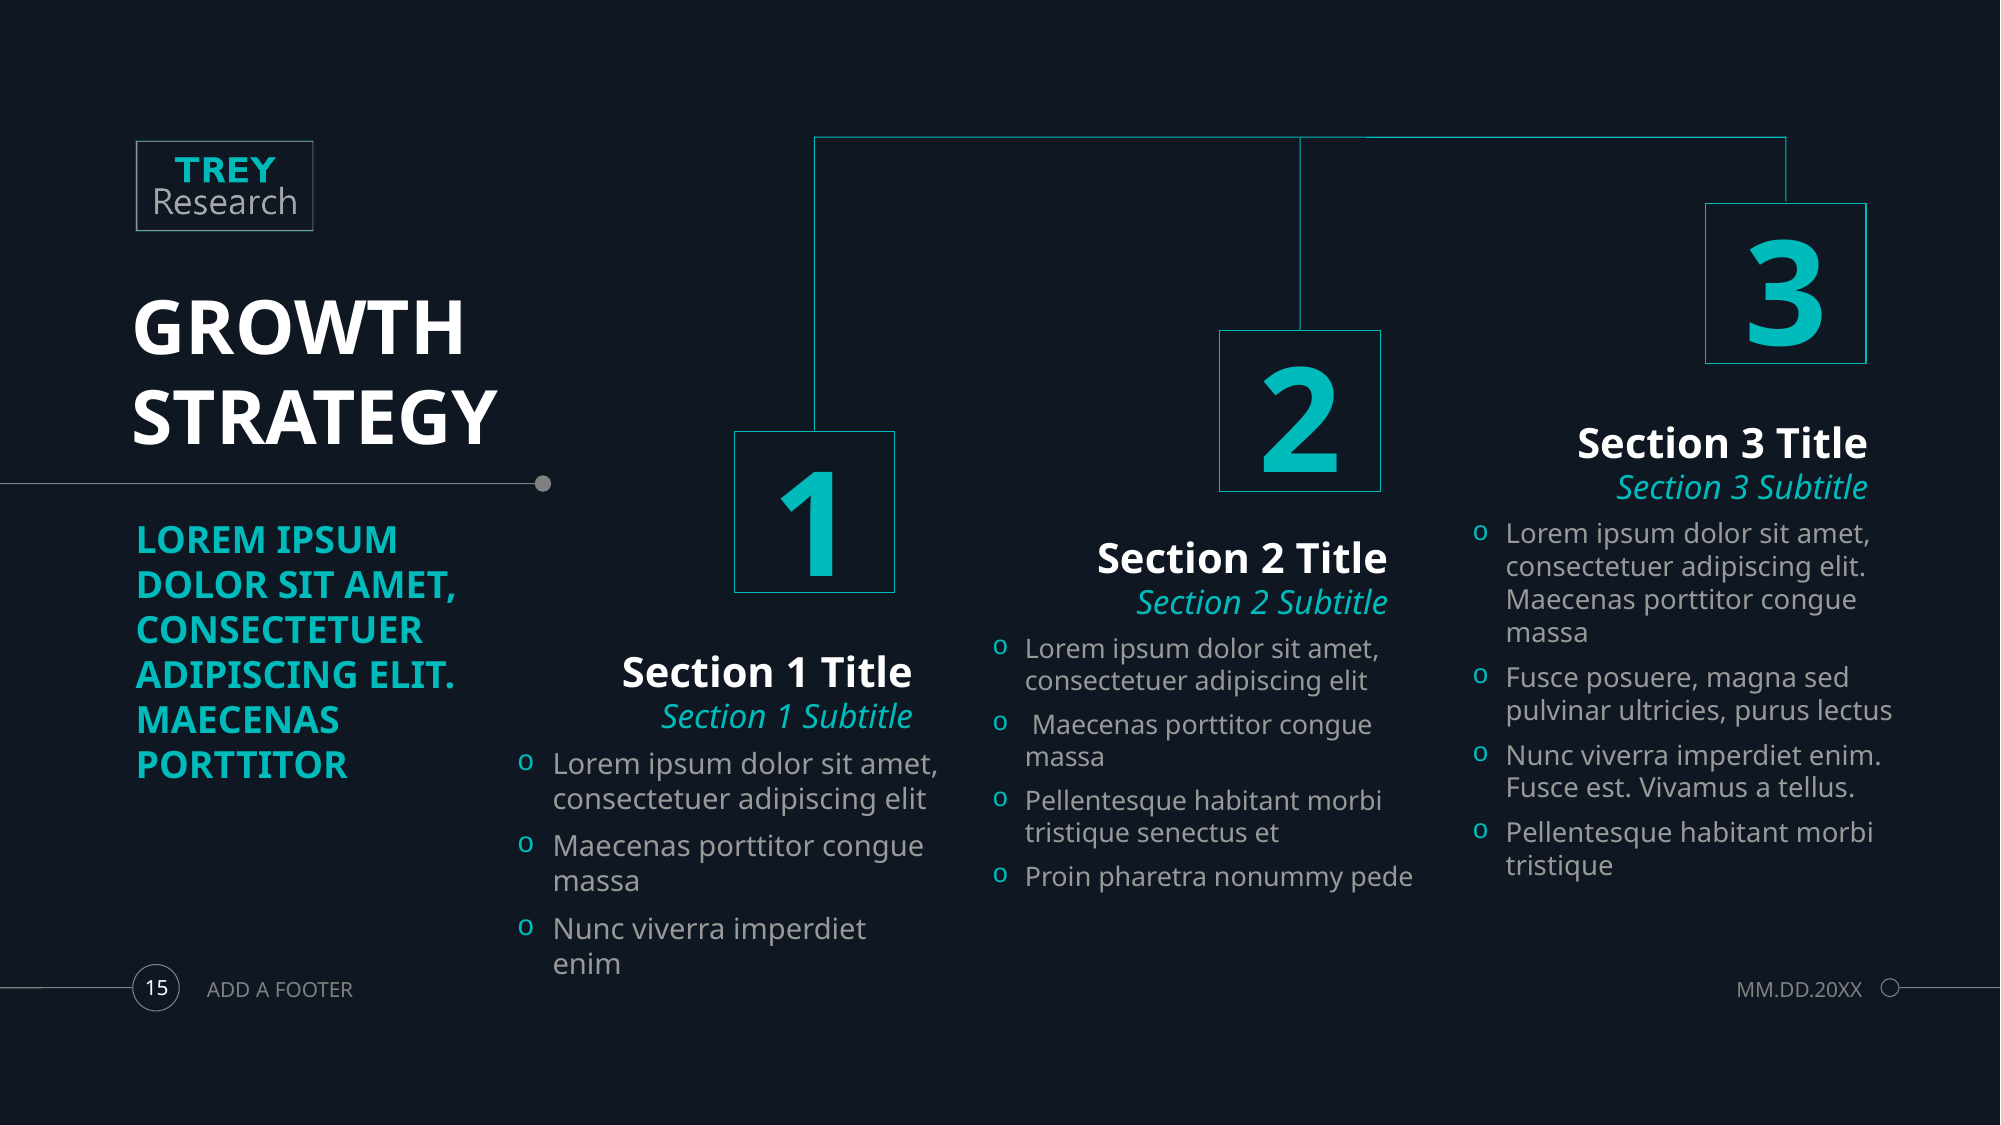

3
# GROWTH STRATEGY
2
Section 3 Title
1
Section 3 Subtitle
Lorem ipsum dolor sit amet, consectetuer adipiscing elit. Maecenas porttitor congue massa
Fusce posuere, magna sed pulvinar ultricies, purus lectus
Nunc viverra imperdiet enim. Fusce est. Vivamus a tellus.
Pellentesque habitant morbi tristique
LOREM IPSUM DOLOR SIT AMET, CONSECTETUER ADIPISCING ELIT. MAECENAS PORTTITOR
Section 2 Title
Section 2 Subtitle
Lorem ipsum dolor sit amet, consectetuer adipiscing elit
 Maecenas porttitor congue massa
Pellentesque habitant morbi tristique senectus et
Proin pharetra nonummy pede
Section 1 Title
Section 1 Subtitle
Lorem ipsum dolor sit amet, consectetuer adipiscing elit
Maecenas porttitor congue massa
Nunc viverra imperdiet enim
ADD A FOOTER
MM.DD.20XX